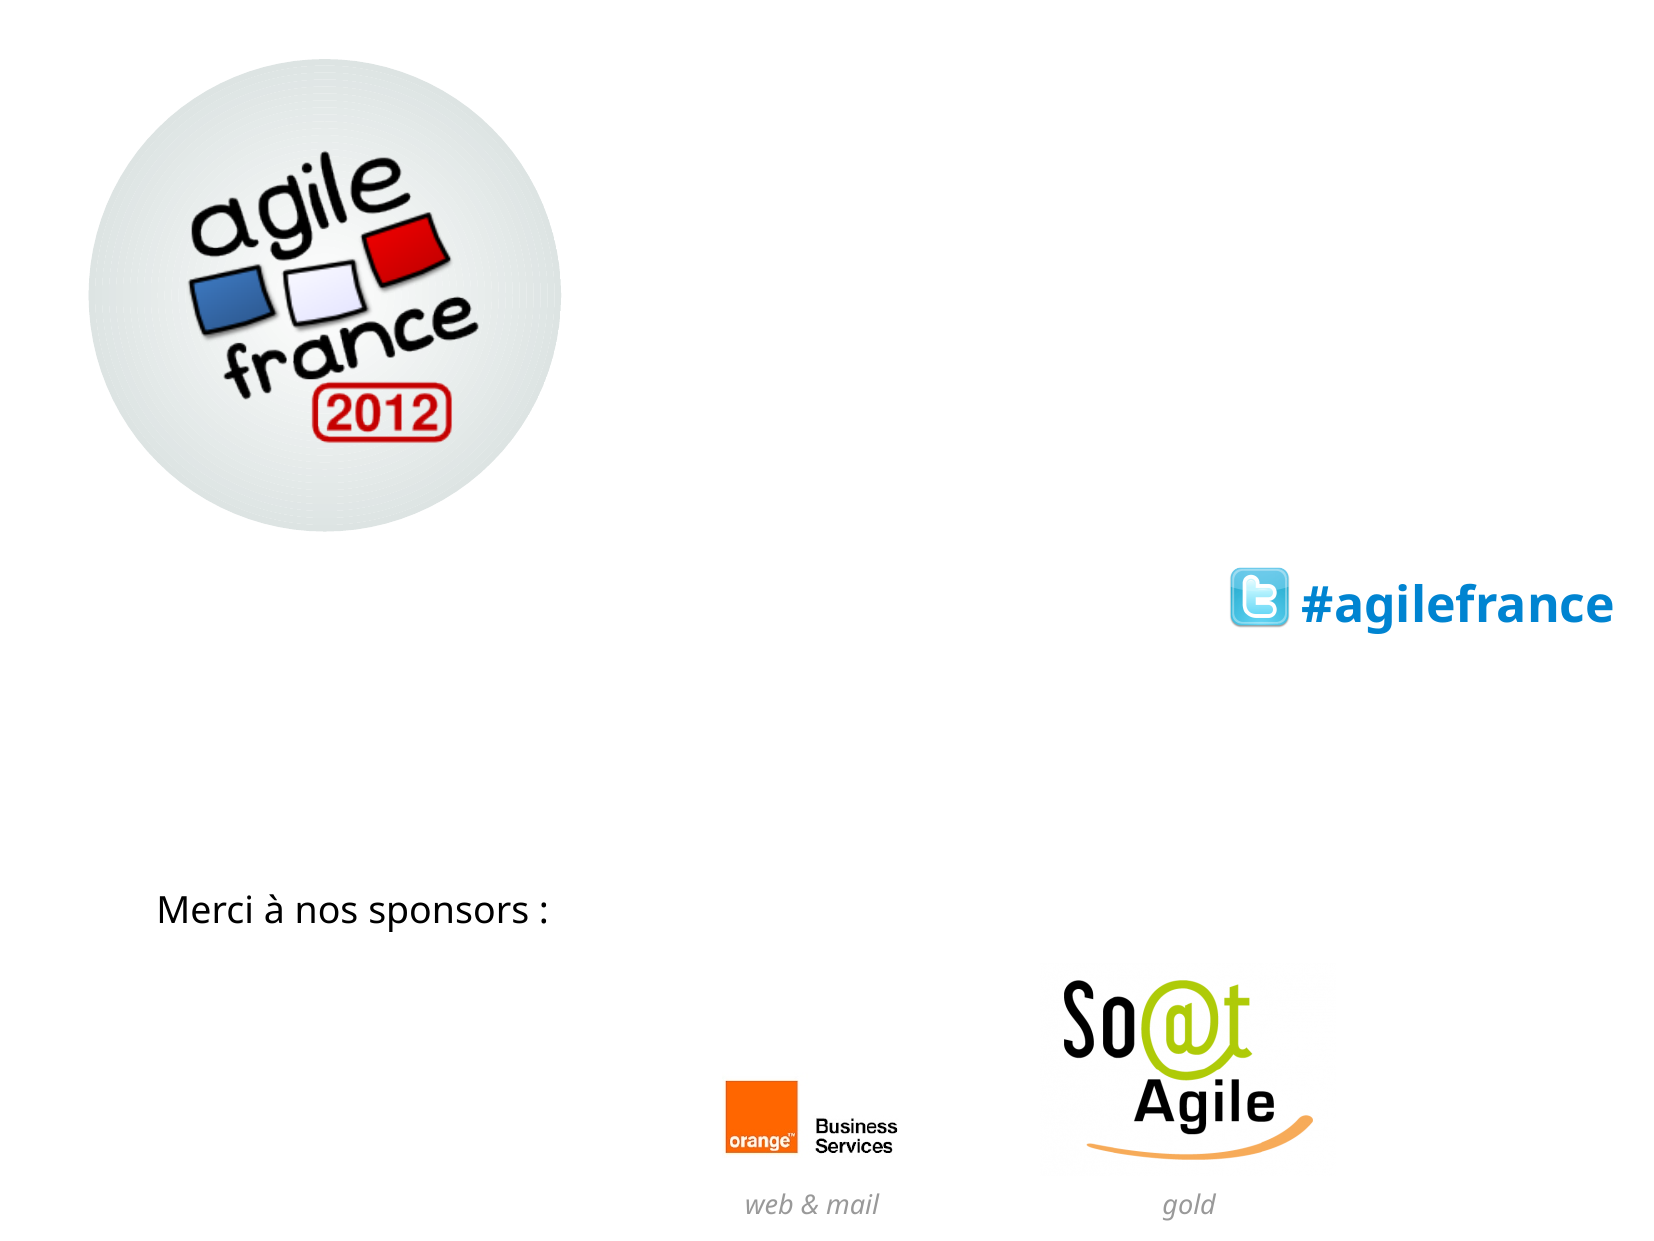

#agilefrance
Merci à nos sponsors :
gold
web & mail